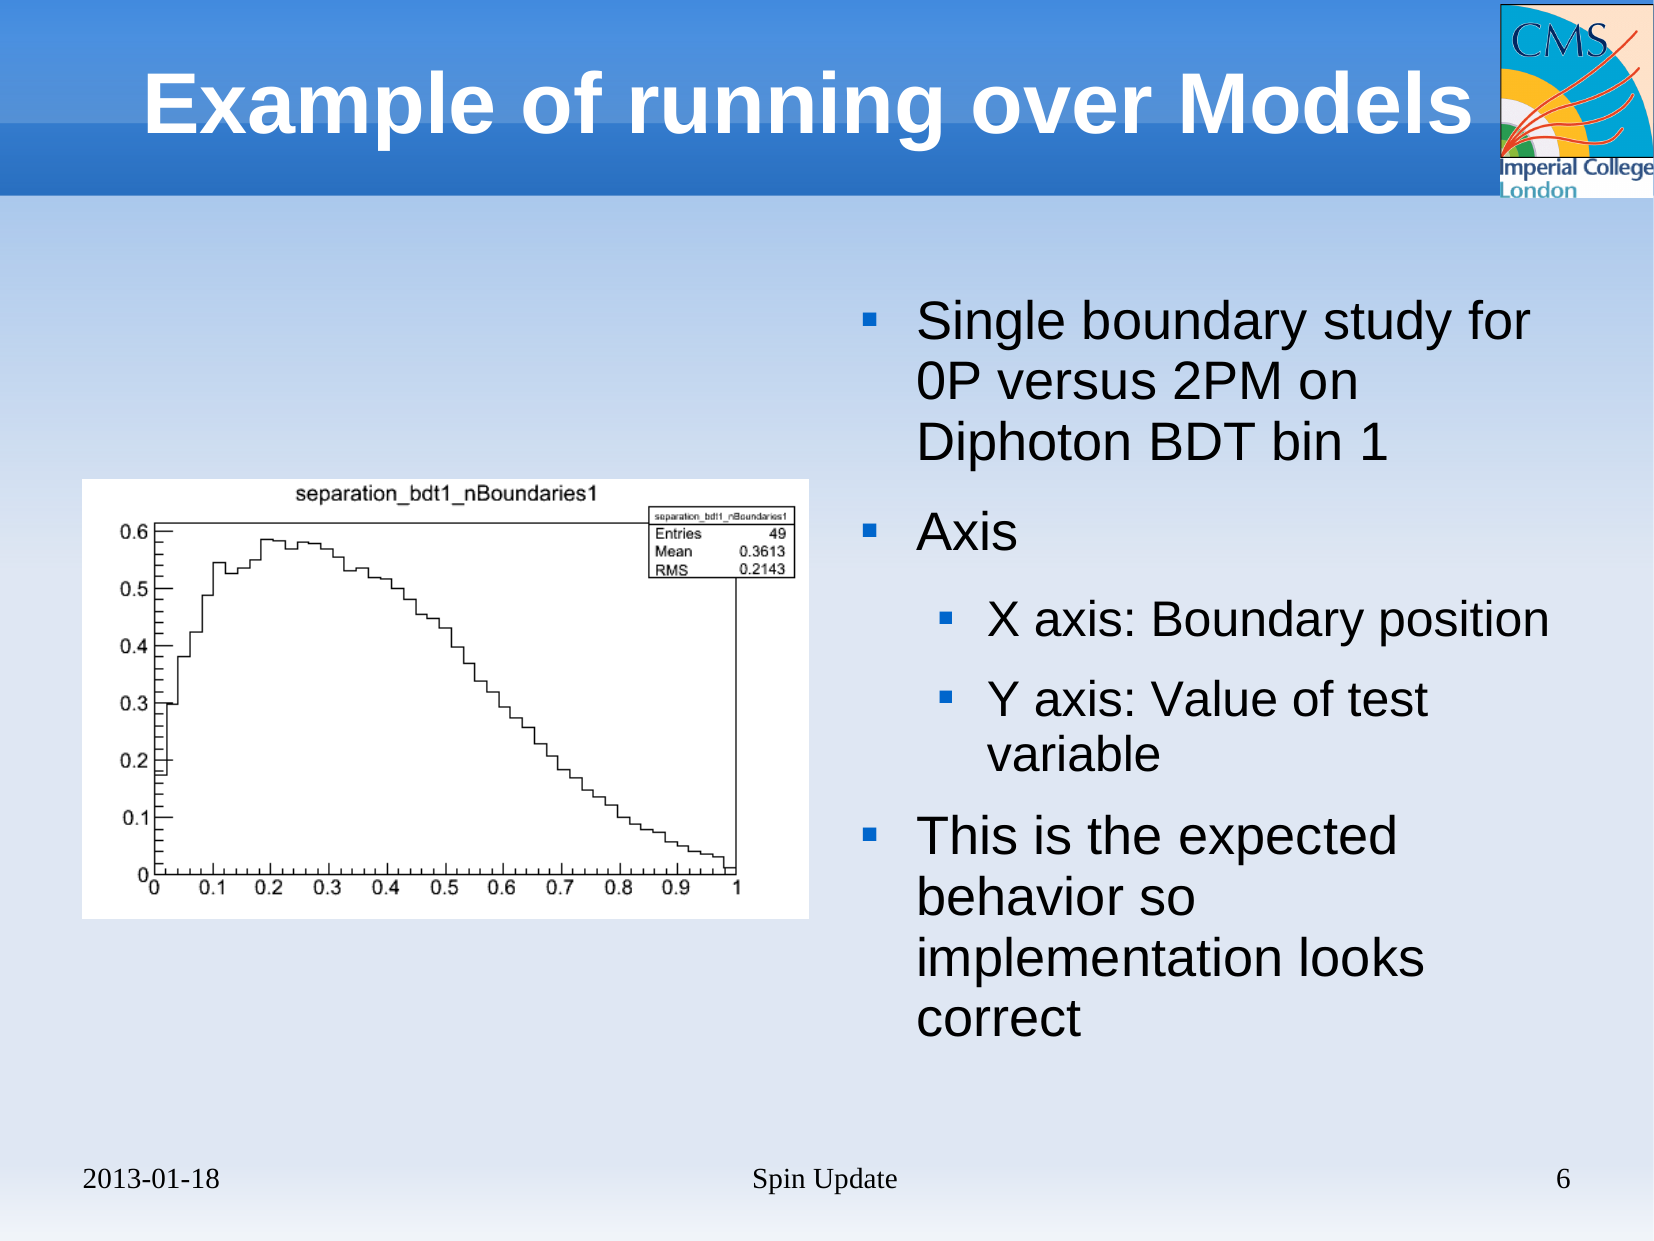

# Example of running over Models
Single boundary study for 0P versus 2PM on Diphoton BDT bin 1
Axis
X axis: Boundary position
Y axis: Value of test variable
This is the expected behavior so implementation looks correct
2013-01-18
Spin Update
6